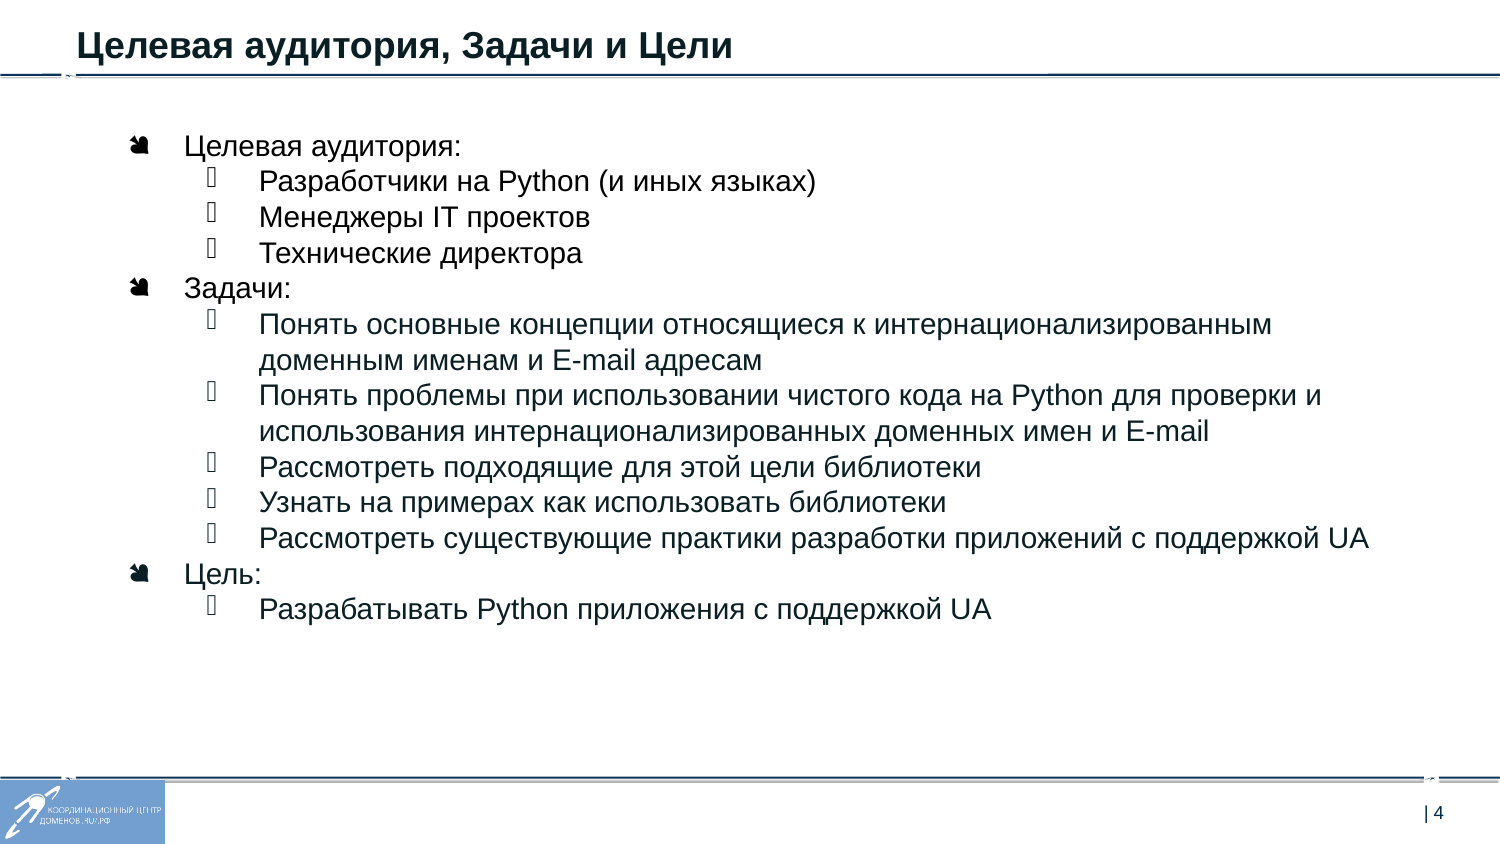

# Целевая аудитория, Задачи и Цели
Целевая аудитория:
Разработчики на Python (и иных языках)
Менеджеры IT проектов
Технические директора
Задачи:
Понять основные концепции относящиеся к интернационализированным доменным именам и E-mail адресам
Понять проблемы при использовании чистого кода на Python для проверки и использования интернационализированных доменных имен и E-mail
Рассмотреть подходящие для этой цели библиотеки
Узнать на примерах как использовать библиотеки
Рассмотреть существующие практики разработки приложений с поддержкой UA
Цель:
Разрабатывать Python приложения с поддержкой UA